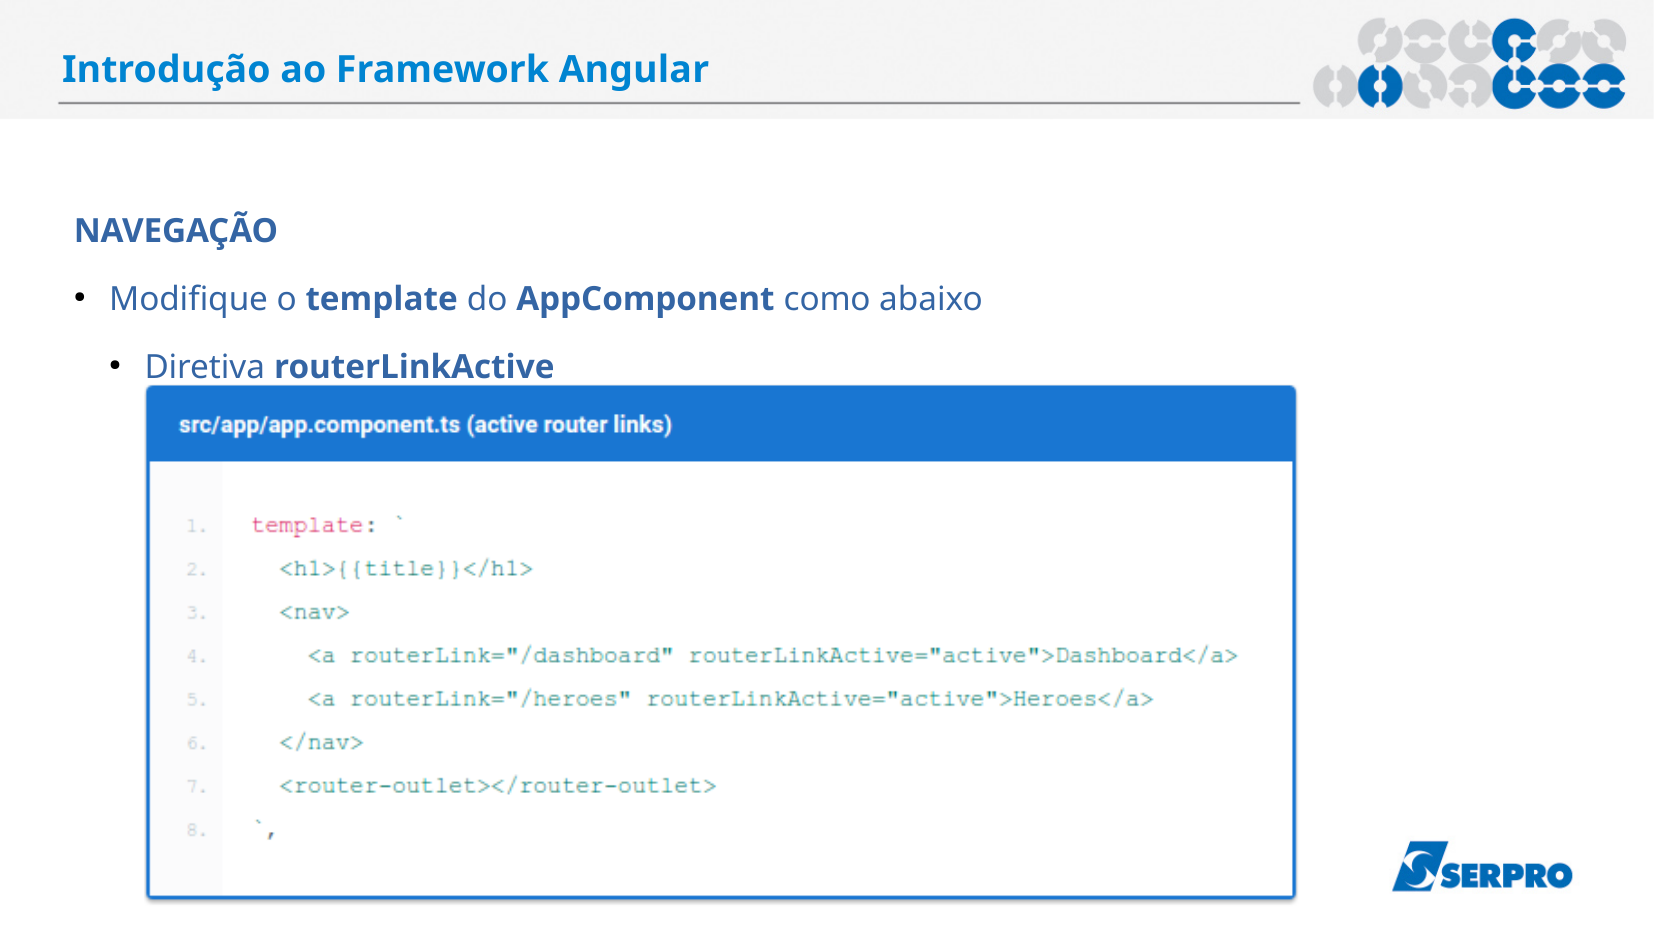

Introdução ao Framework Angular
NAVEGAÇÃO
Modifique o template do AppComponent como abaixo
Diretiva routerLinkActive